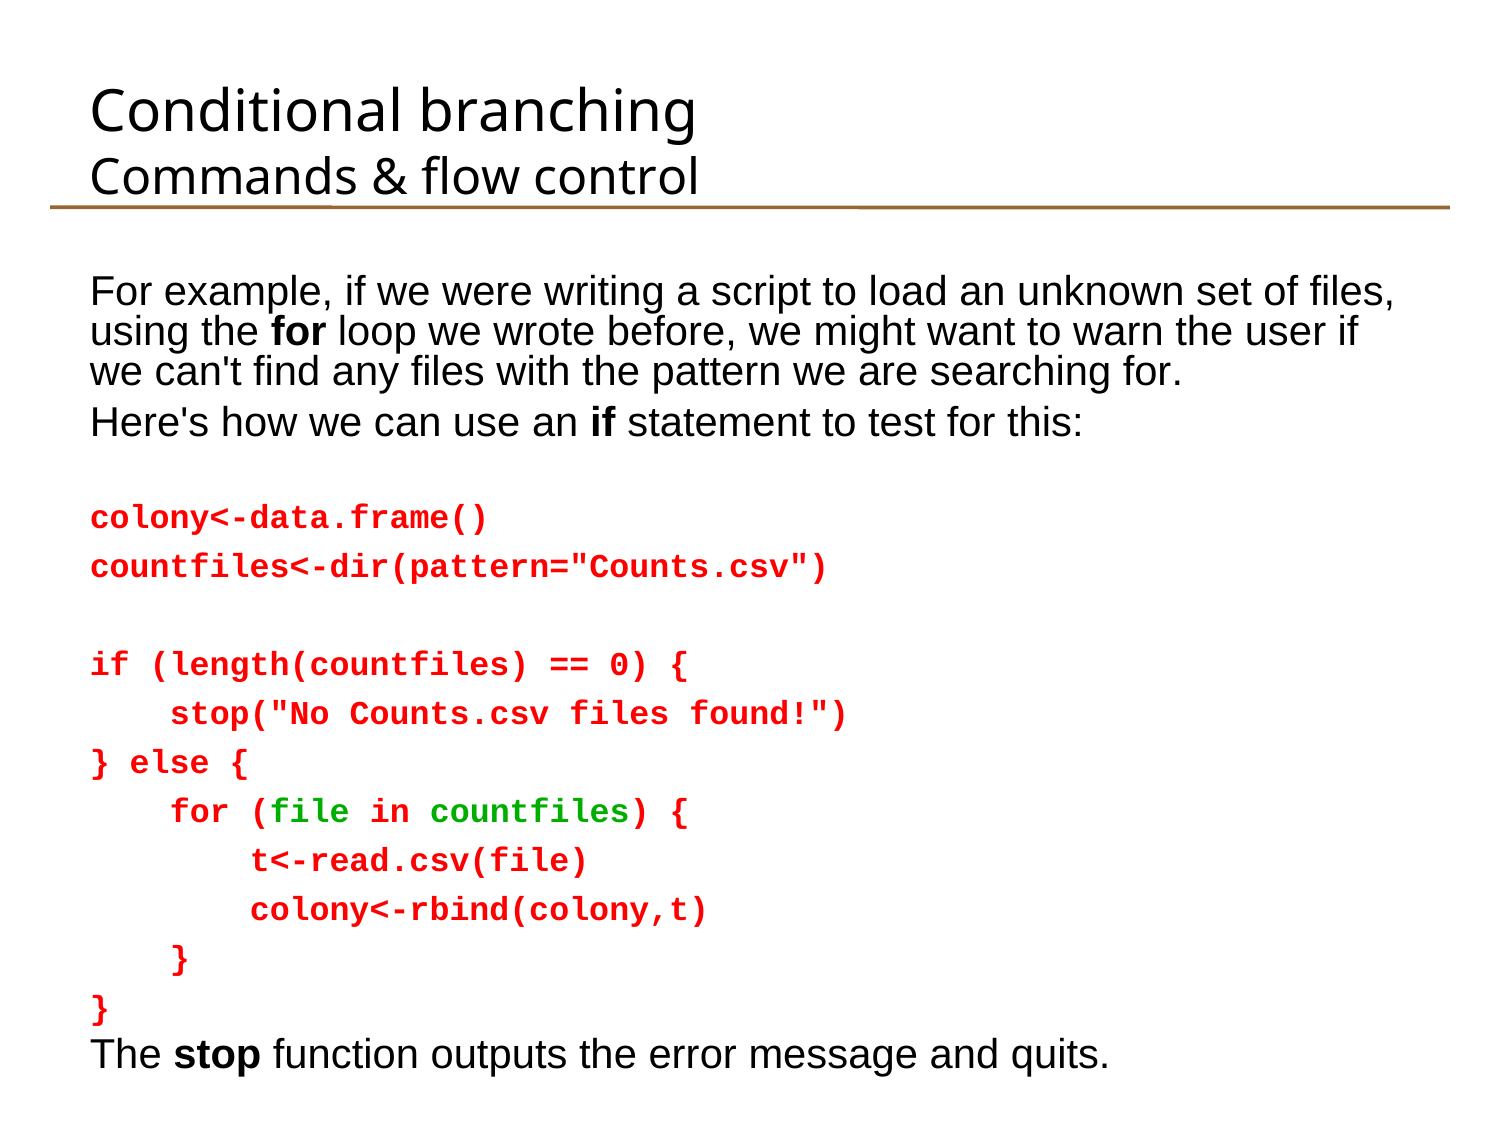

Conditional branching
Commands & flow control
For example, if we were writing a script to load an unknown set of files, using the for loop we wrote before, we might want to warn the user if we can't find any files with the pattern we are searching for.
Here's how we can use an if statement to test for this:
colony<-data.frame()
countfiles<-dir(pattern="Counts.csv")
if (length(countfiles) == 0) {
 stop("No Counts.csv files found!")
} else {
 for (file in countfiles) {
 t<-read.csv(file)
 colony<-rbind(colony,t)
 }
}
The stop function outputs the error message and quits.